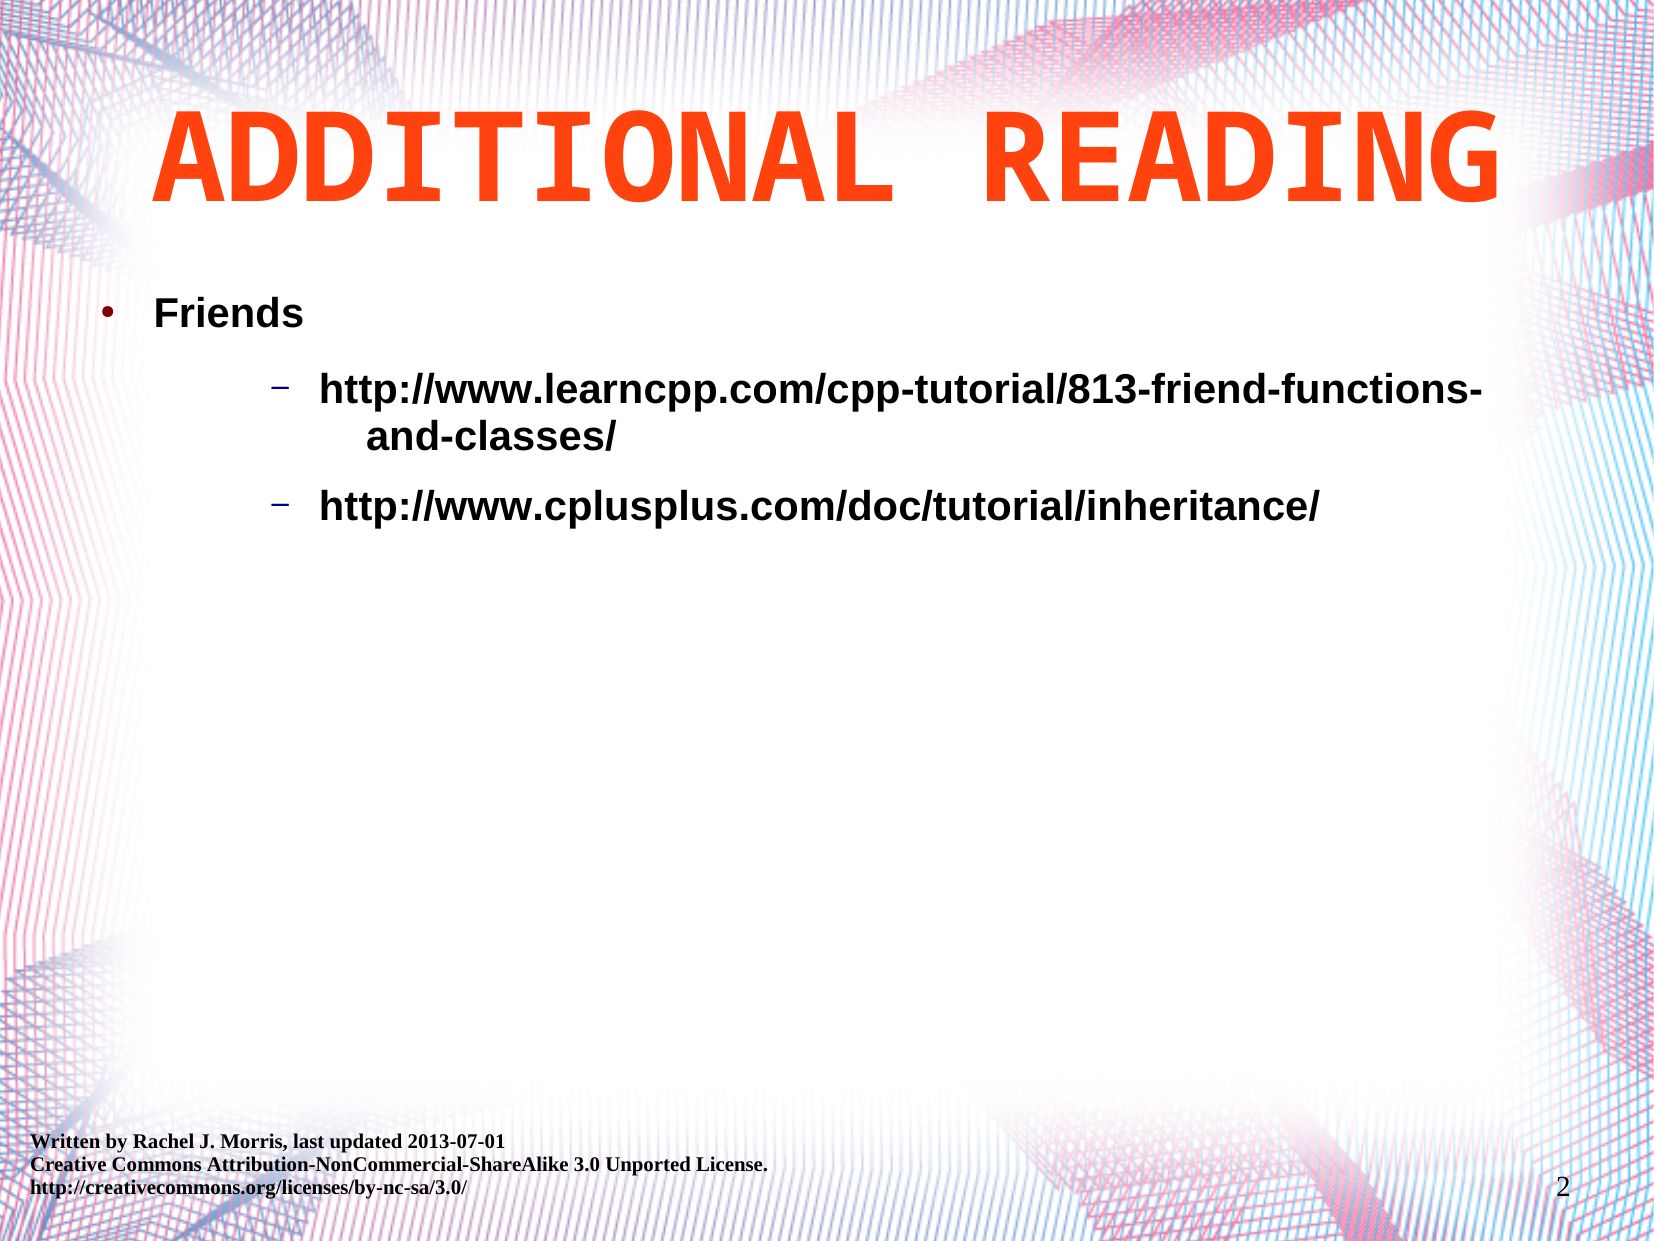

ADDITIONAL READING
# Friends
http://www.learncpp.com/cpp-tutorial/813-friend-functions-and-classes/
http://www.cplusplus.com/doc/tutorial/inheritance/
2